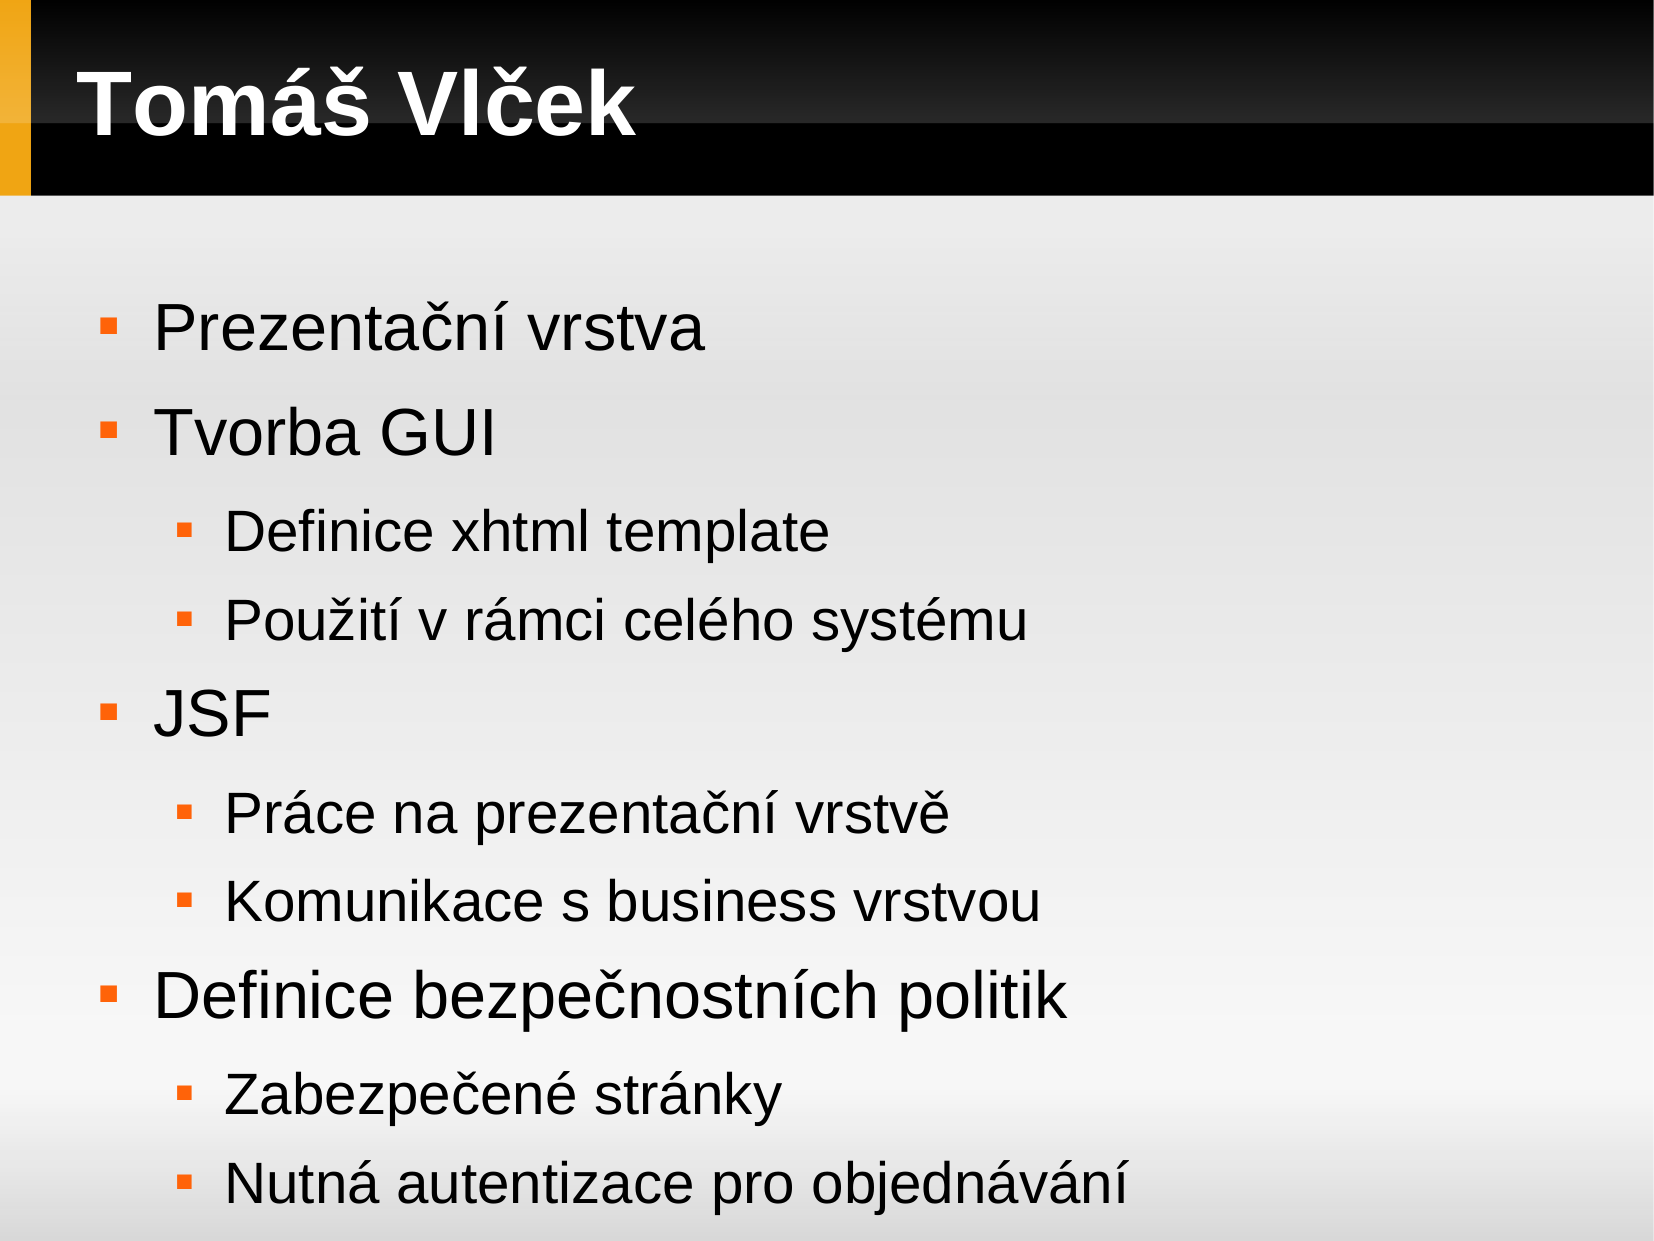

# Tomáš Vlček
Prezentační vrstva
Tvorba GUI
Definice xhtml template
Použití v rámci celého systému
JSF
Práce na prezentační vrstvě
Komunikace s business vrstvou
Definice bezpečnostních politik
Zabezpečené stránky
Nutná autentizace pro objednávání